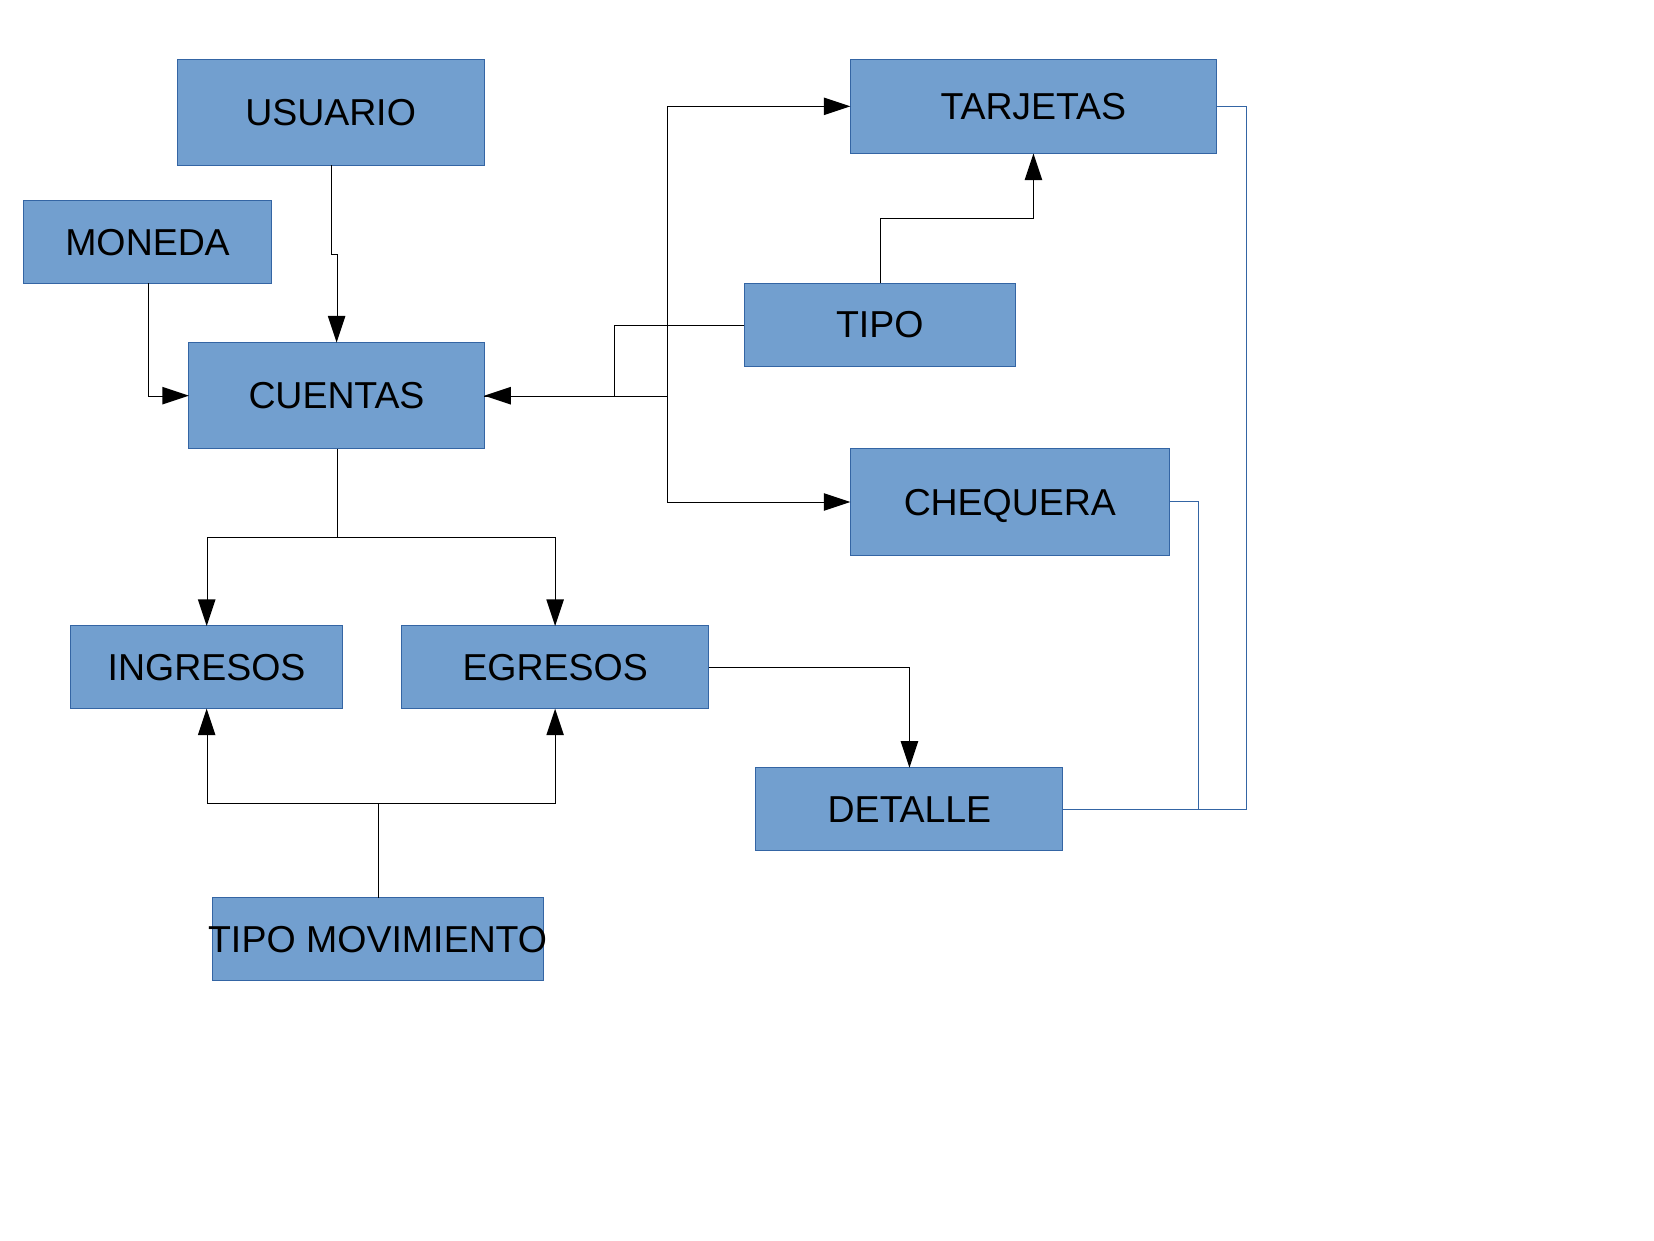

USUARIO
TARJETAS
MONEDA
TIPO
CUENTAS
CHEQUERA
INGRESOS
EGRESOS
DETALLE
TIPO MOVIMIENTO